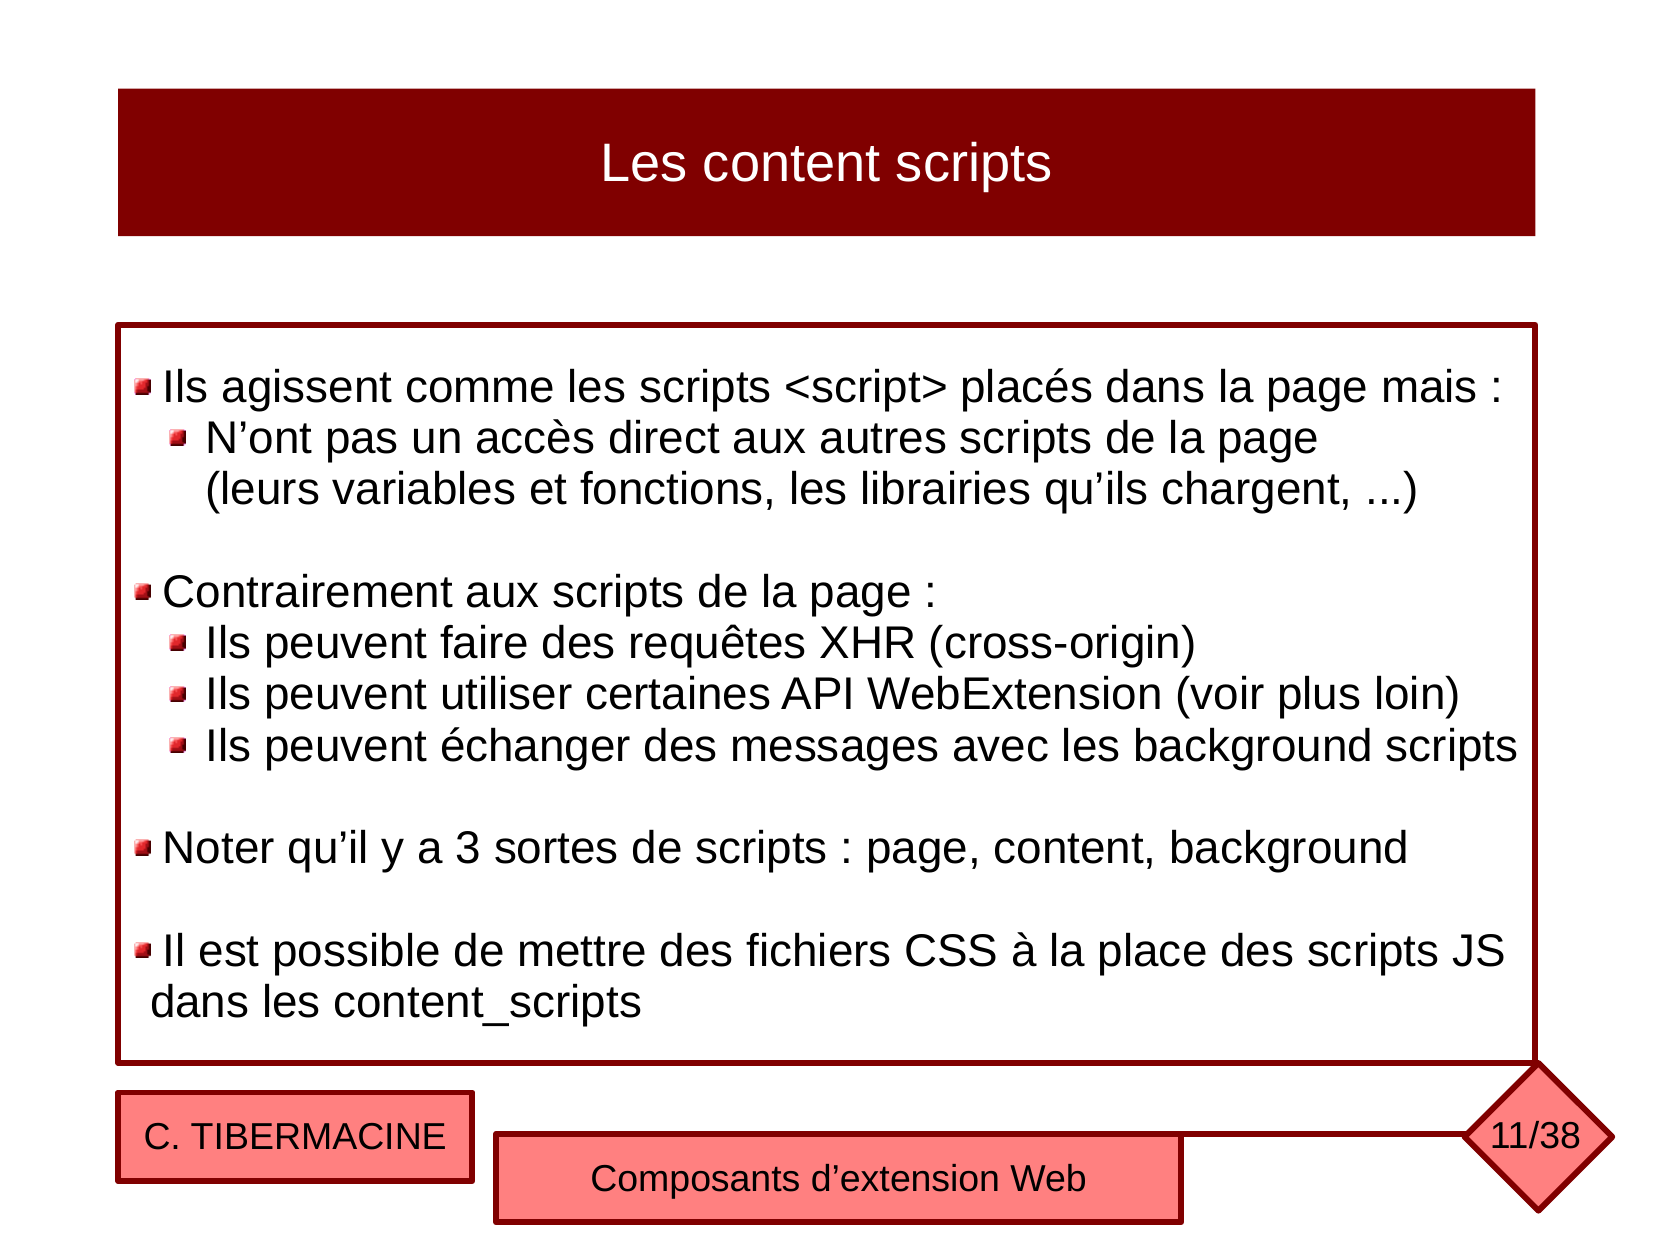

Les content scripts
 Ils agissent comme les scripts <script> placés dans la page mais :
N’ont pas un accès direct aux autres scripts de la page
(leurs variables et fonctions, les librairies qu’ils chargent, ...)
 Contrairement aux scripts de la page :
Ils peuvent faire des requêtes XHR (cross-origin)
Ils peuvent utiliser certaines API WebExtension (voir plus loin)
Ils peuvent échanger des messages avec les background scripts
 Noter qu’il y a 3 sortes de scripts : page, content, background
 Il est possible de mettre des fichiers CSS à la place des scripts JS
dans les content_scripts
C. TIBERMACINE
Composants d’extension Web